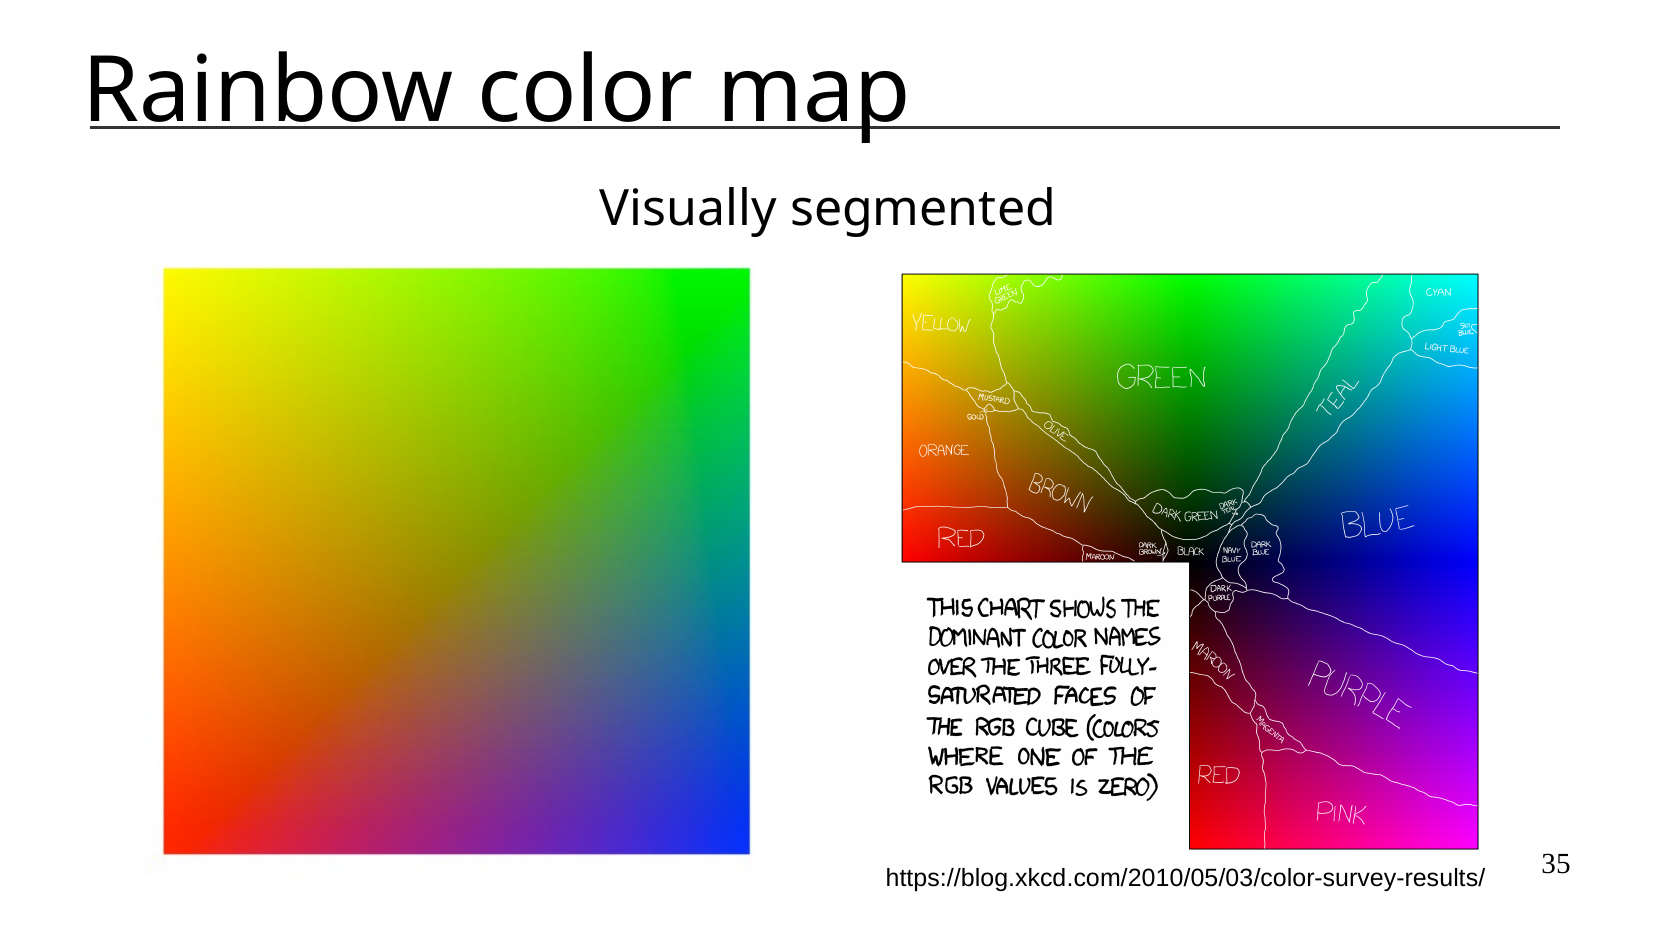

# Rainbow color map
Visually segmented
35
https://blog.xkcd.com/2010/05/03/color-survey-results/